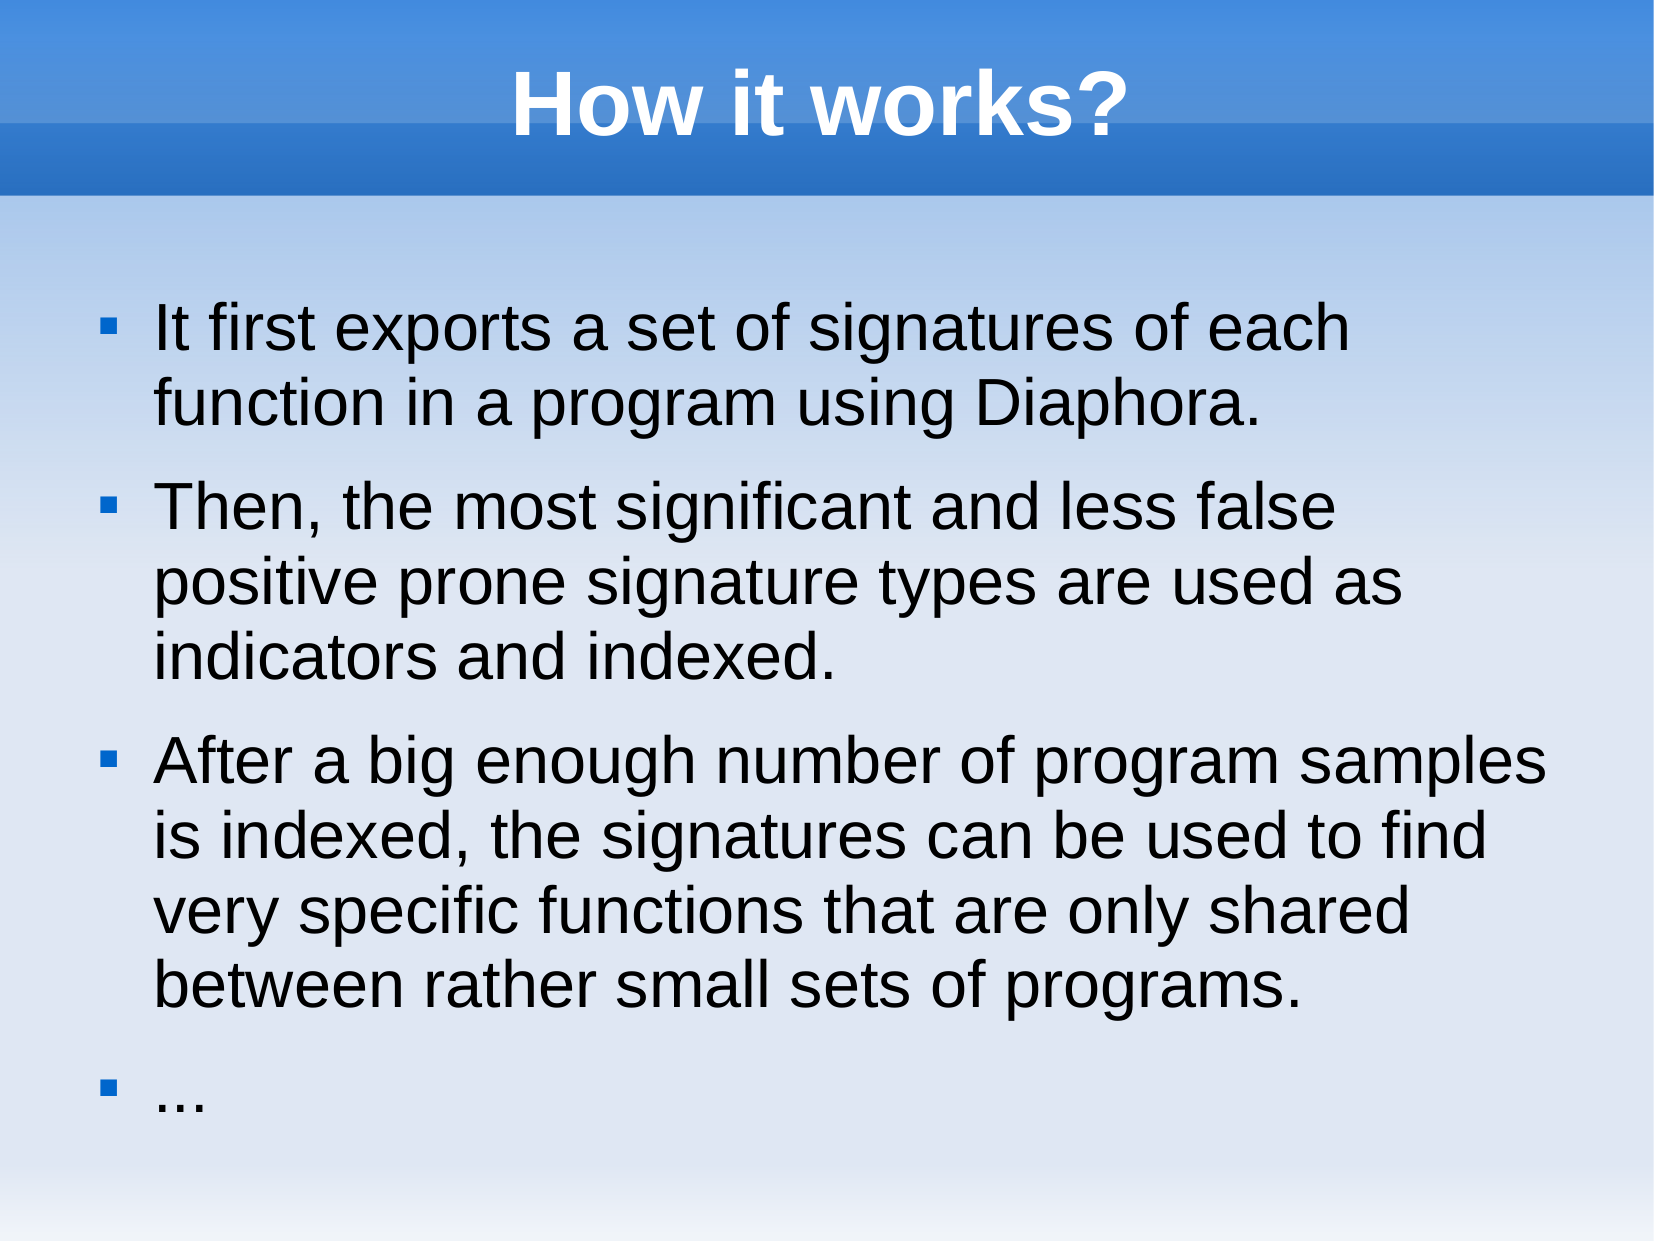

# How it works?
It first exports a set of signatures of each function in a program using Diaphora.
Then, the most significant and less false positive prone signature types are used as indicators and indexed.
After a big enough number of program samples is indexed, the signatures can be used to find very specific functions that are only shared between rather small sets of programs.
...